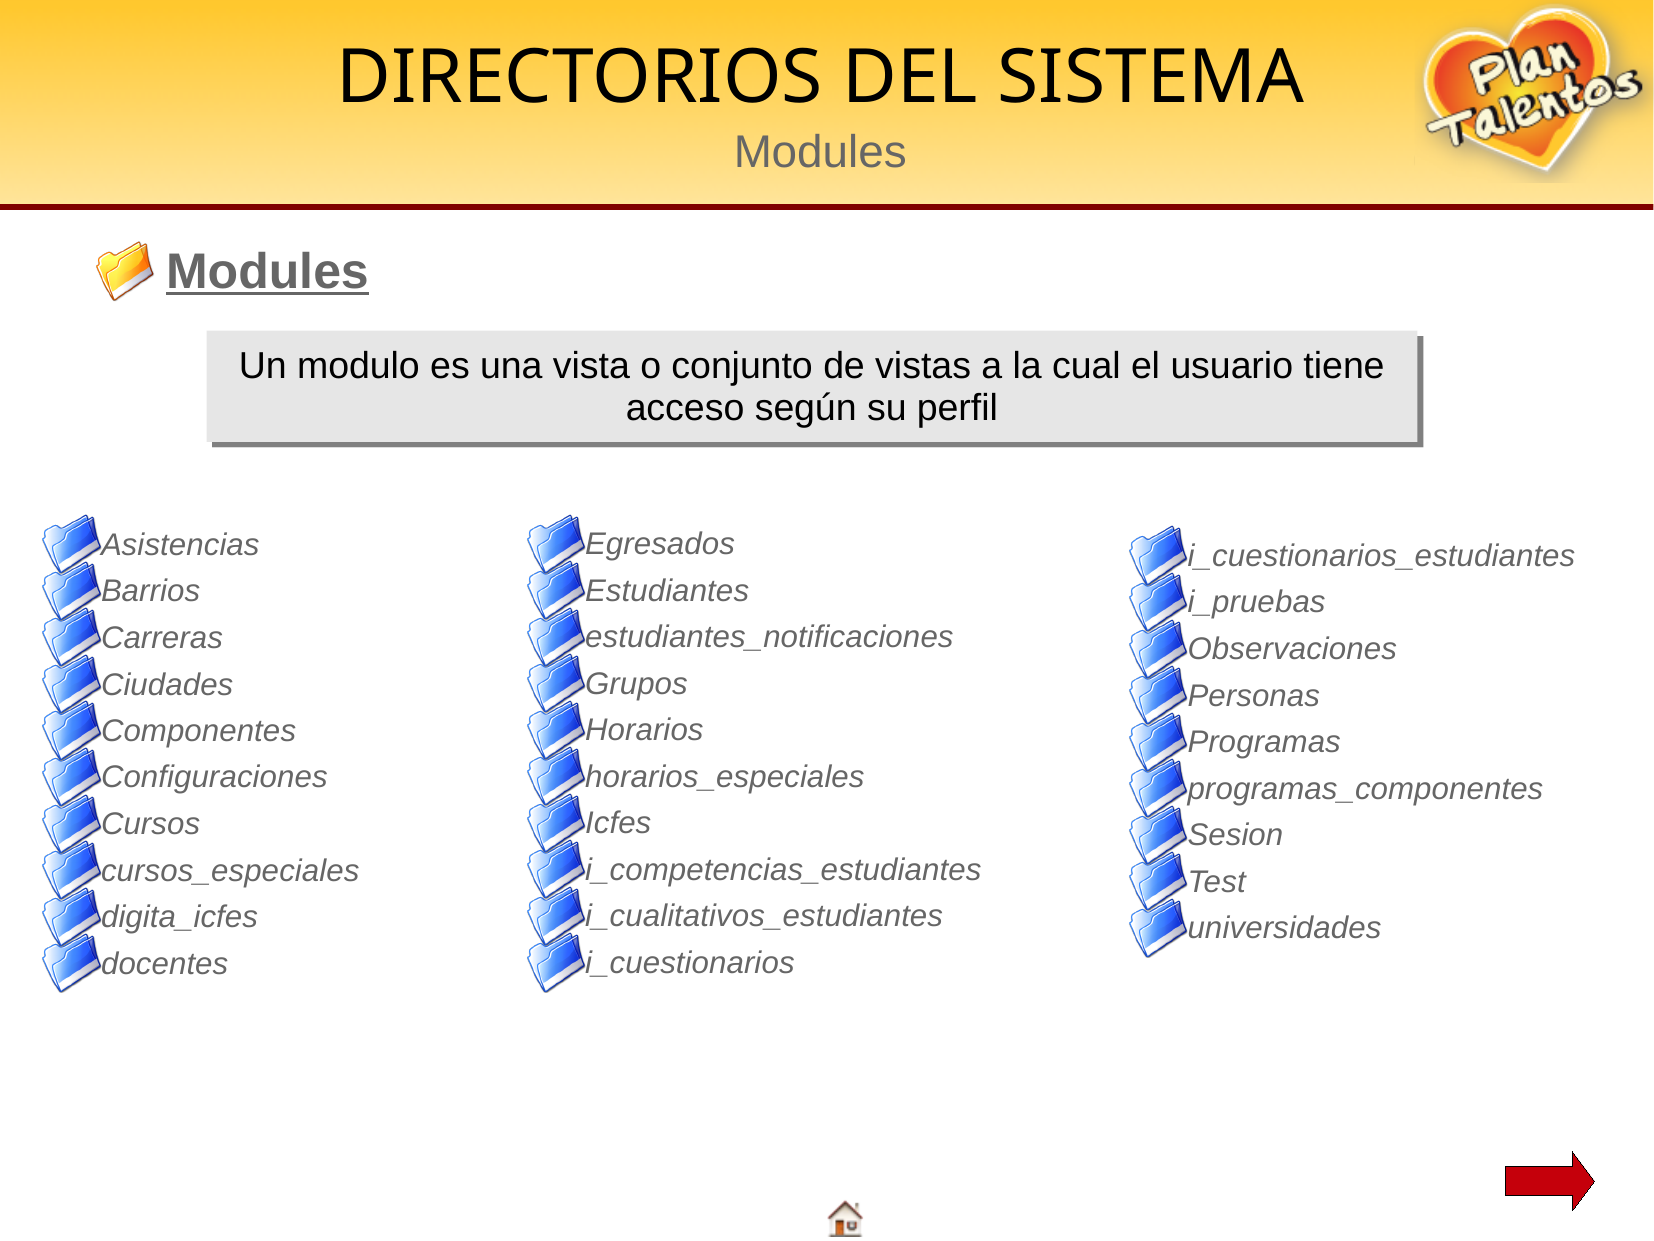

# DIRECTORIOS DEL SISTEMA
Modules
Modules
Un modulo es una vista o conjunto de vistas a la cual el usuario tiene acceso según su perfil
Egresados
Estudiantes
estudiantes_notificaciones
Grupos
Horarios
horarios_especiales
Icfes
i_competencias_estudiantes
i_cualitativos_estudiantes
i_cuestionarios
i_cuestionarios_estudiantes
i_pruebas
Observaciones
Personas
Programas
programas_componentes
Sesion
Test
universidades
Asistencias
Barrios
Carreras
Ciudades
Componentes
Configuraciones
Cursos
cursos_especiales
digita_icfes
docentes